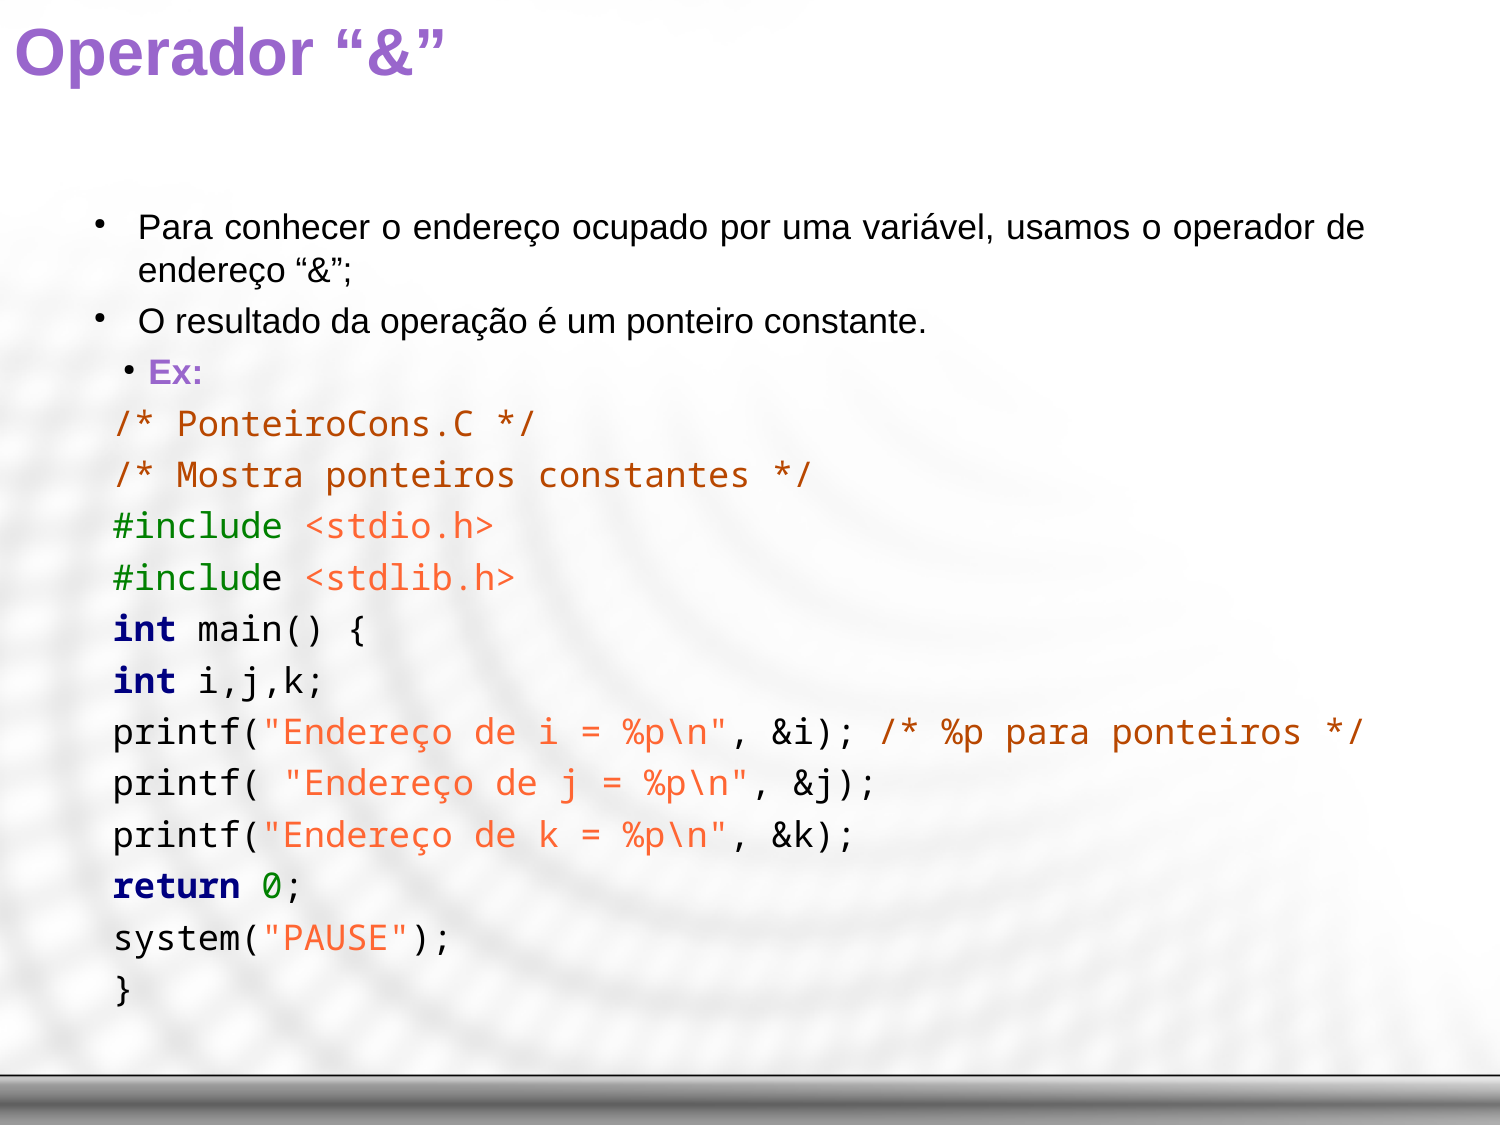

# Operador “&”
Para conhecer o endereço ocupado por uma variável, usamos o operador de endereço “&”;
O resultado da operação é um ponteiro constante.
Ex:
/* PonteiroCons.C */
/* Mostra ponteiros constantes */
#include <stdio.h>
#include <stdlib.h>
int main() {
int i,j,k;
printf("Endereço de i = %p\n", &i); /* %p para ponteiros */
printf( "Endereço de j = %p\n", &j);
printf("Endereço de k = %p\n", &k);
return 0;
system("PAUSE");
}